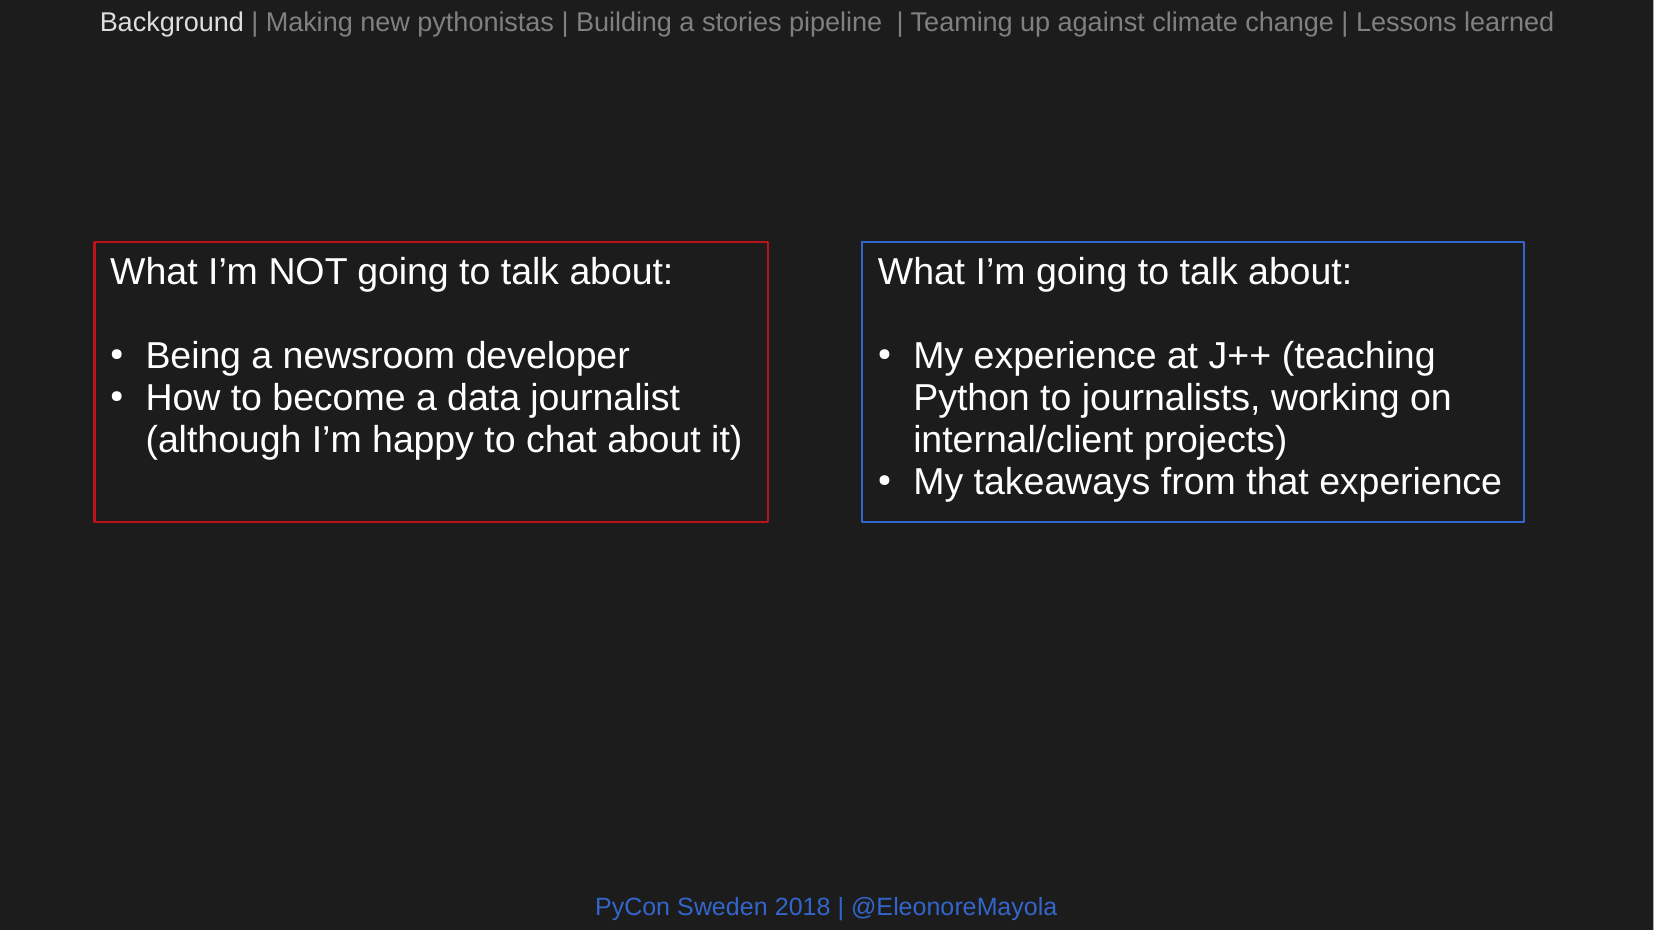

Background | Making new pythonistas | Building a stories pipeline | Teaming up against climate change | Lessons learned
What I’m NOT going to talk about:
Being a newsroom developer
How to become a data journalist (although I’m happy to chat about it)
What I’m going to talk about:
My experience at J++ (teaching Python to journalists, working on internal/client projects)
My takeaways from that experience
PyCon Sweden 2018 | @EleonoreMayola